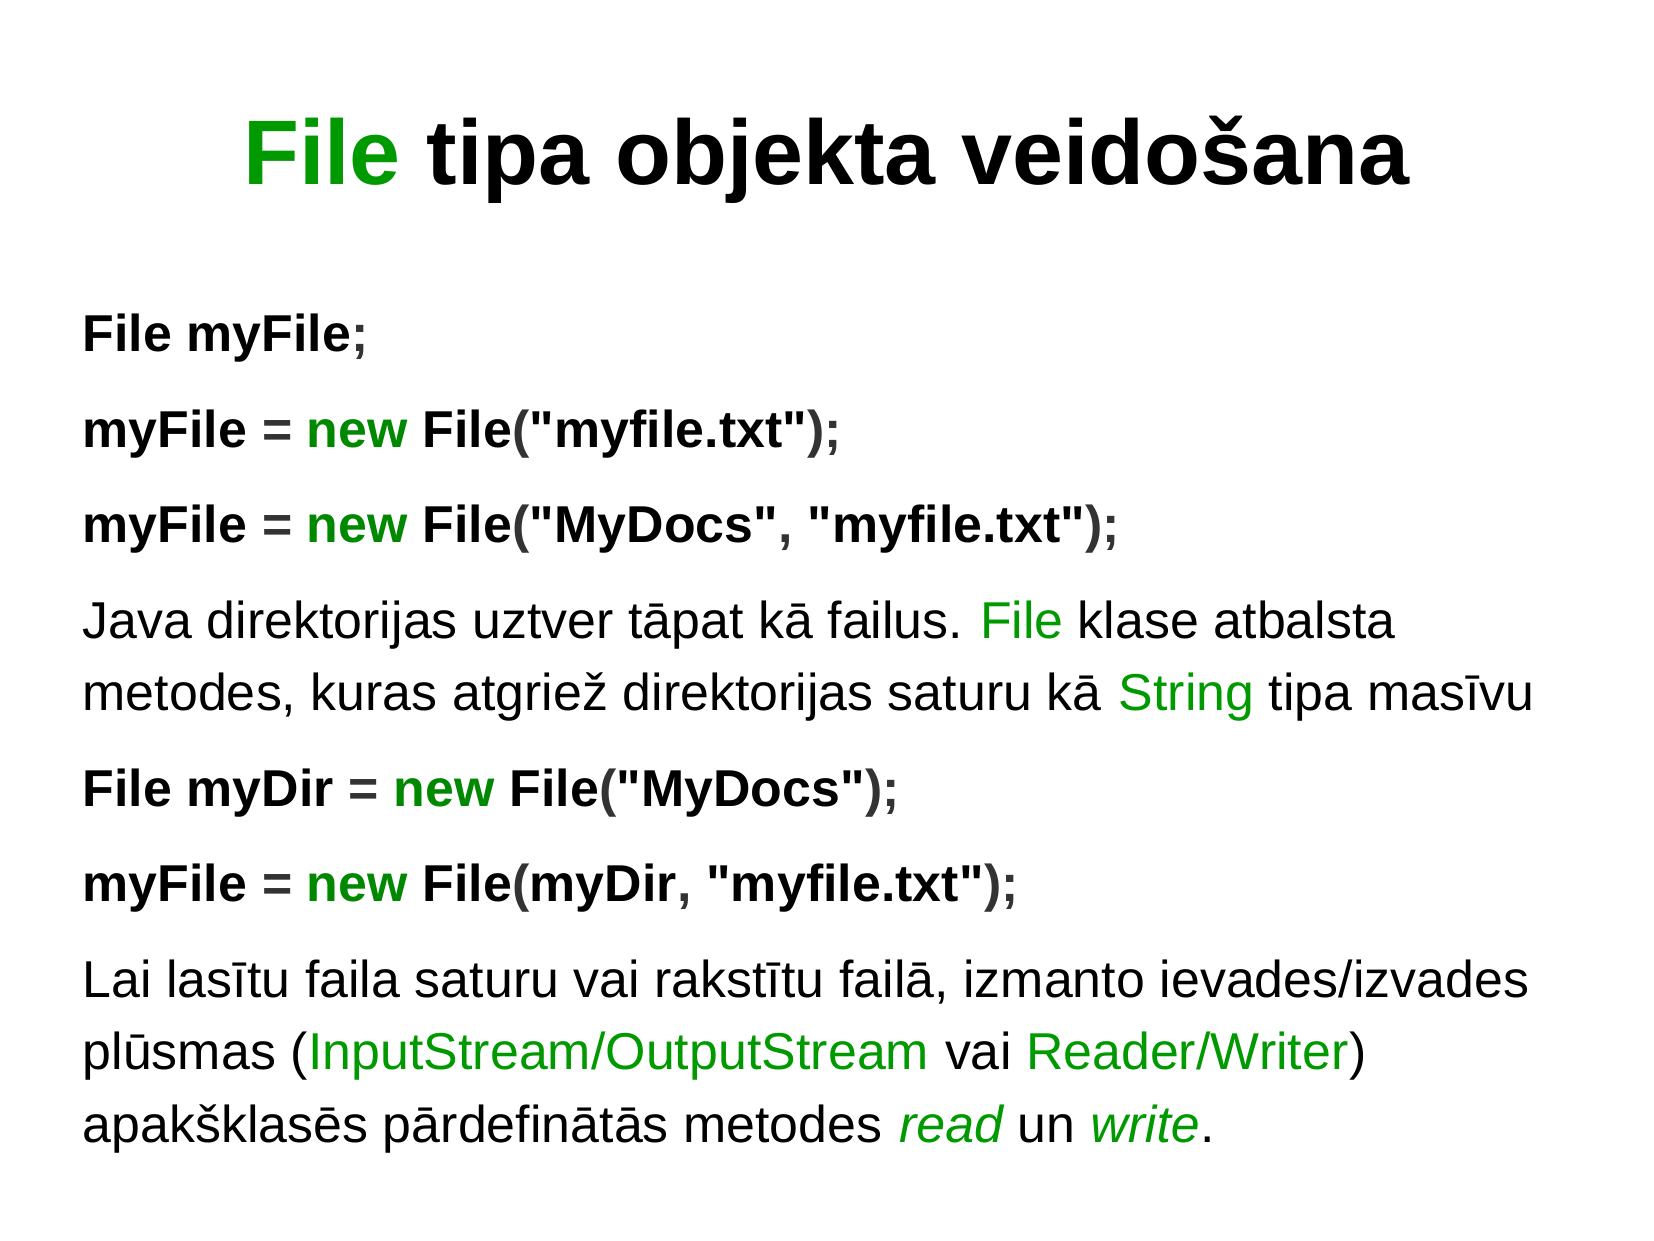

# File tipa objekta veidošana
File myFile;
myFile = new File("myfile.txt");
myFile = new File("MyDocs", "myfile.txt");
Java direktorijas uztver tāpat kā failus. File klase atbalsta metodes, kuras atgriež direktorijas saturu kā String tipa masīvu
File myDir = new File("MyDocs");
myFile = new File(myDir, "myfile.txt");
Lai lasītu faila saturu vai rakstītu failā, izmanto ievades/izvades plūsmas (InputStream/OutputStream vai Reader/Writer) apakšklasēs pārdefinātās metodes read un write.